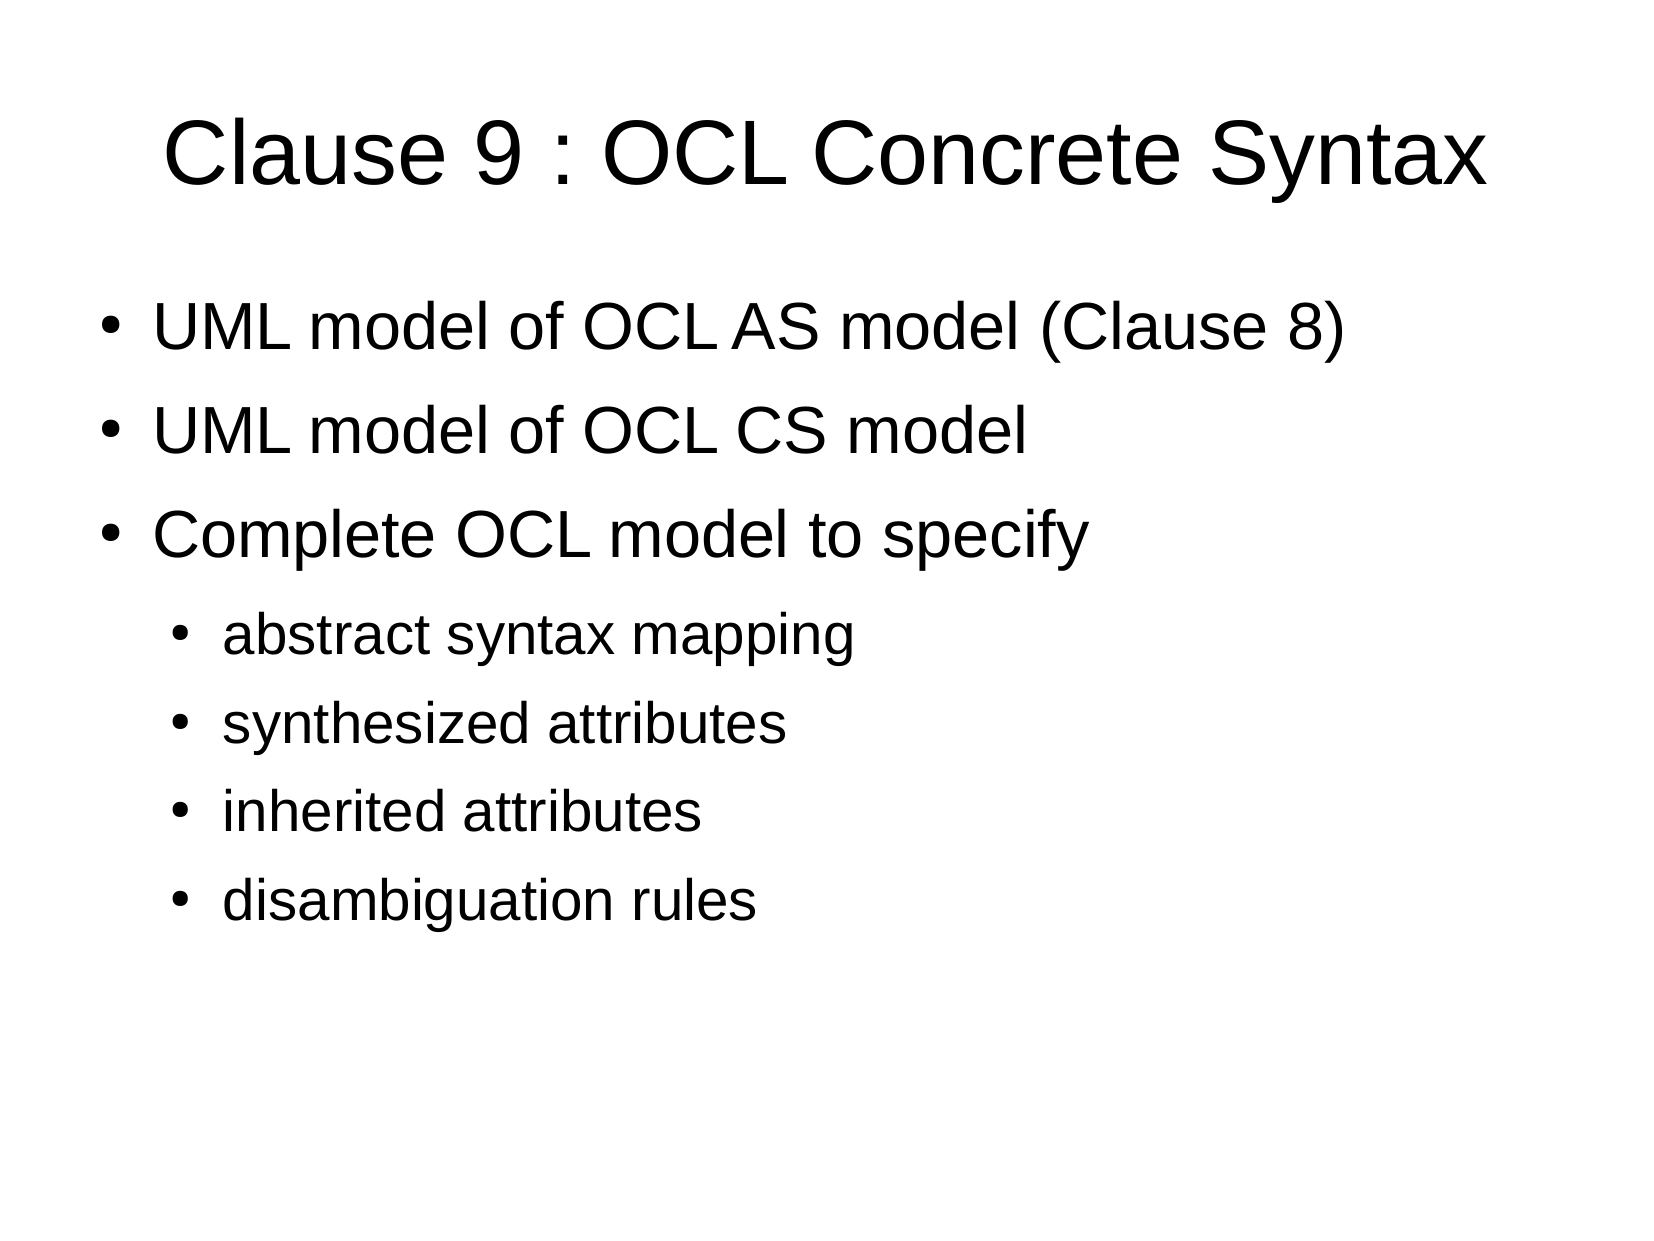

# Clause 9 : OCL Concrete Syntax
UML model of OCL AS model (Clause 8)
UML model of OCL CS model
Complete OCL model to specify
abstract syntax mapping
synthesized attributes
inherited attributes
disambiguation rules